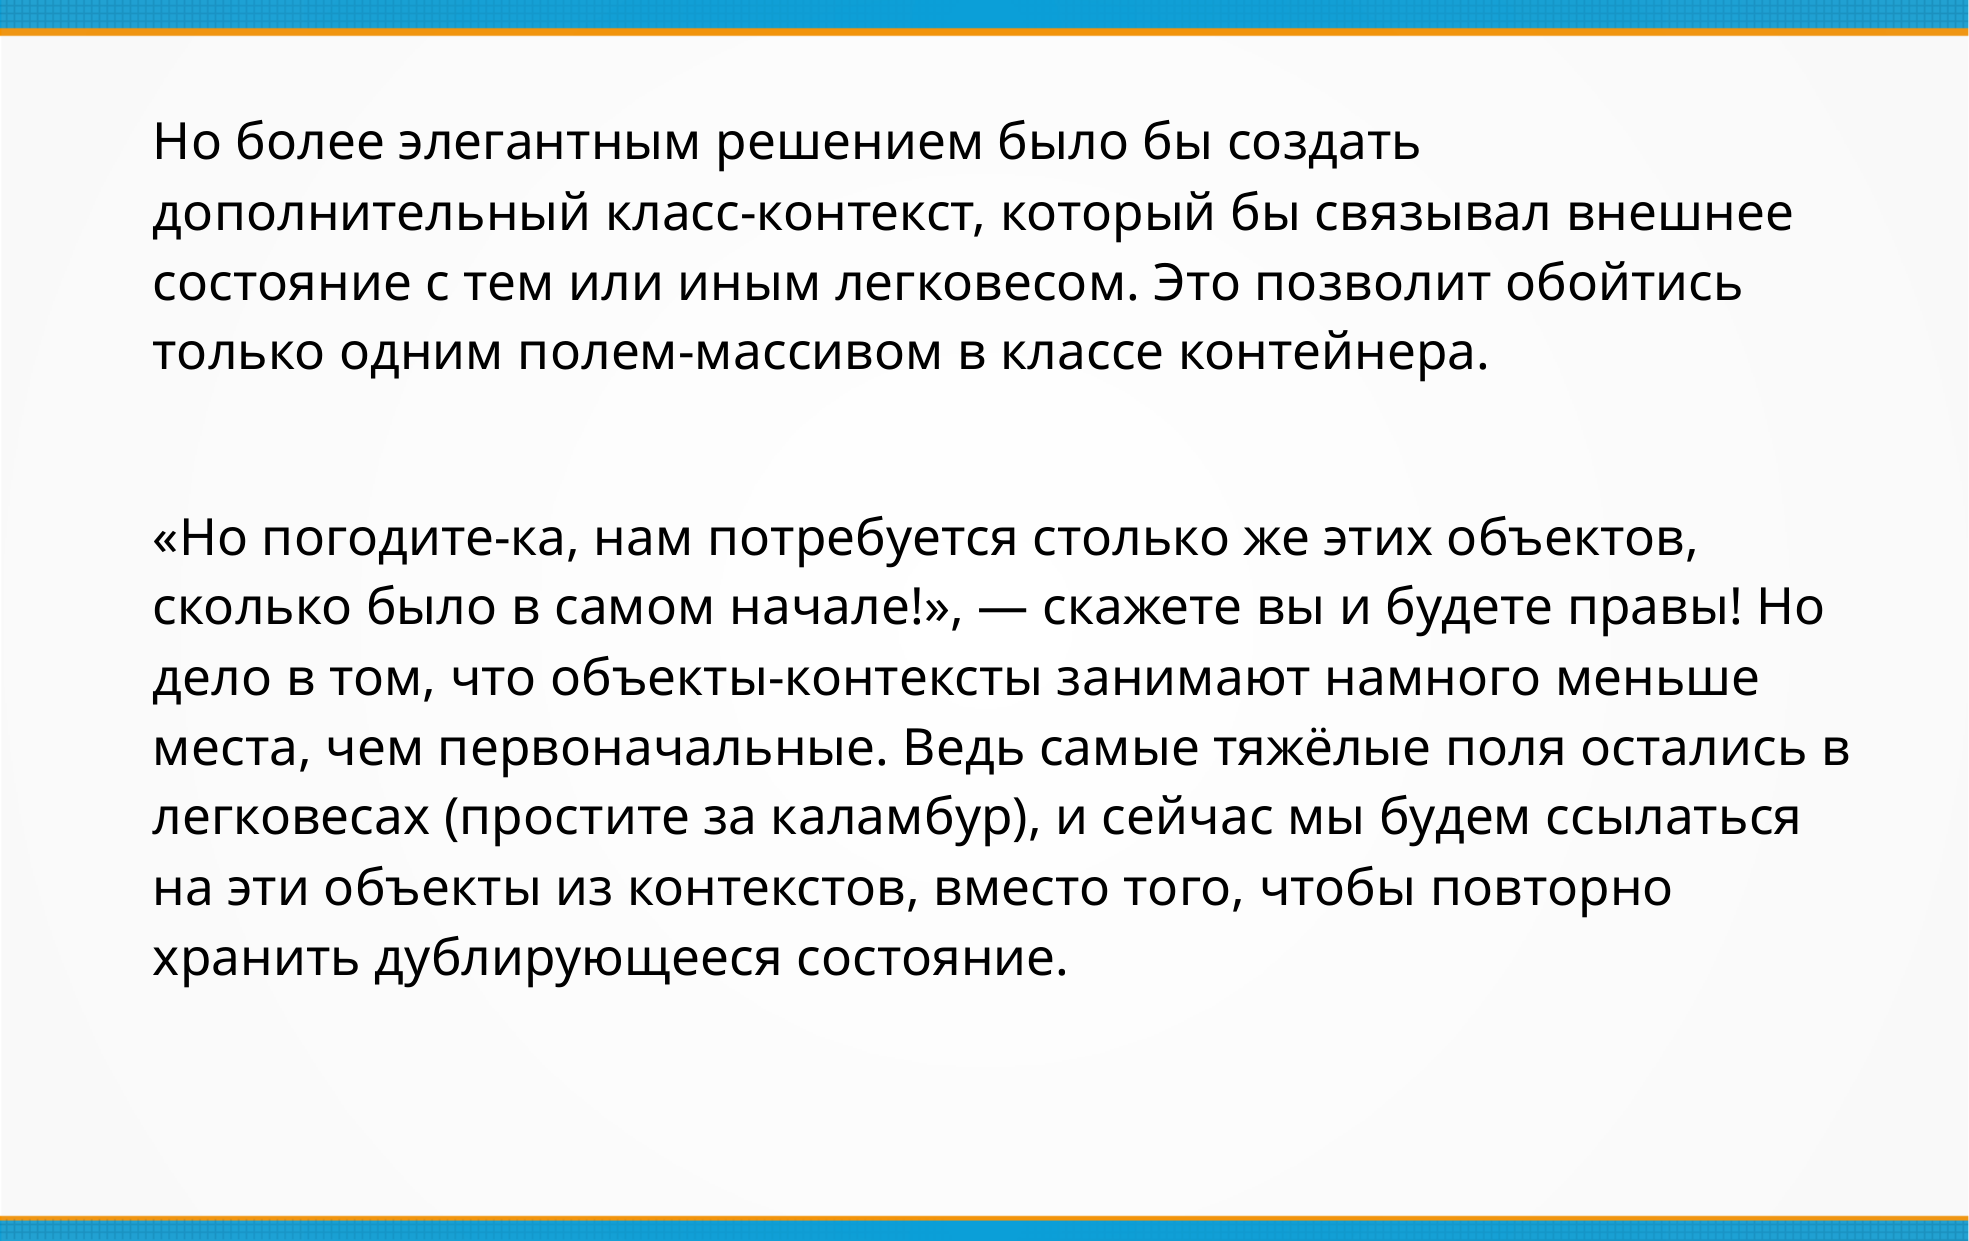

# Но более элегантным решением было бы создать дополнительный класс-контекст, который бы связывал внешнее состояние с тем или иным легковесом. Это позволит обойтись только одним полем-массивом в классе контейнера.
«Но погодите-ка, нам потребуется столько же этих объектов, сколько было в самом начале!», — скажете вы и будете правы! Но дело в том, что объекты-контексты занимают намного меньше места, чем первоначальные. Ведь самые тяжёлые поля остались в легковесах (простите за каламбур), и сейчас мы будем ссылаться на эти объекты из контекстов, вместо того, чтобы повторно хранить дублирующееся состояние.